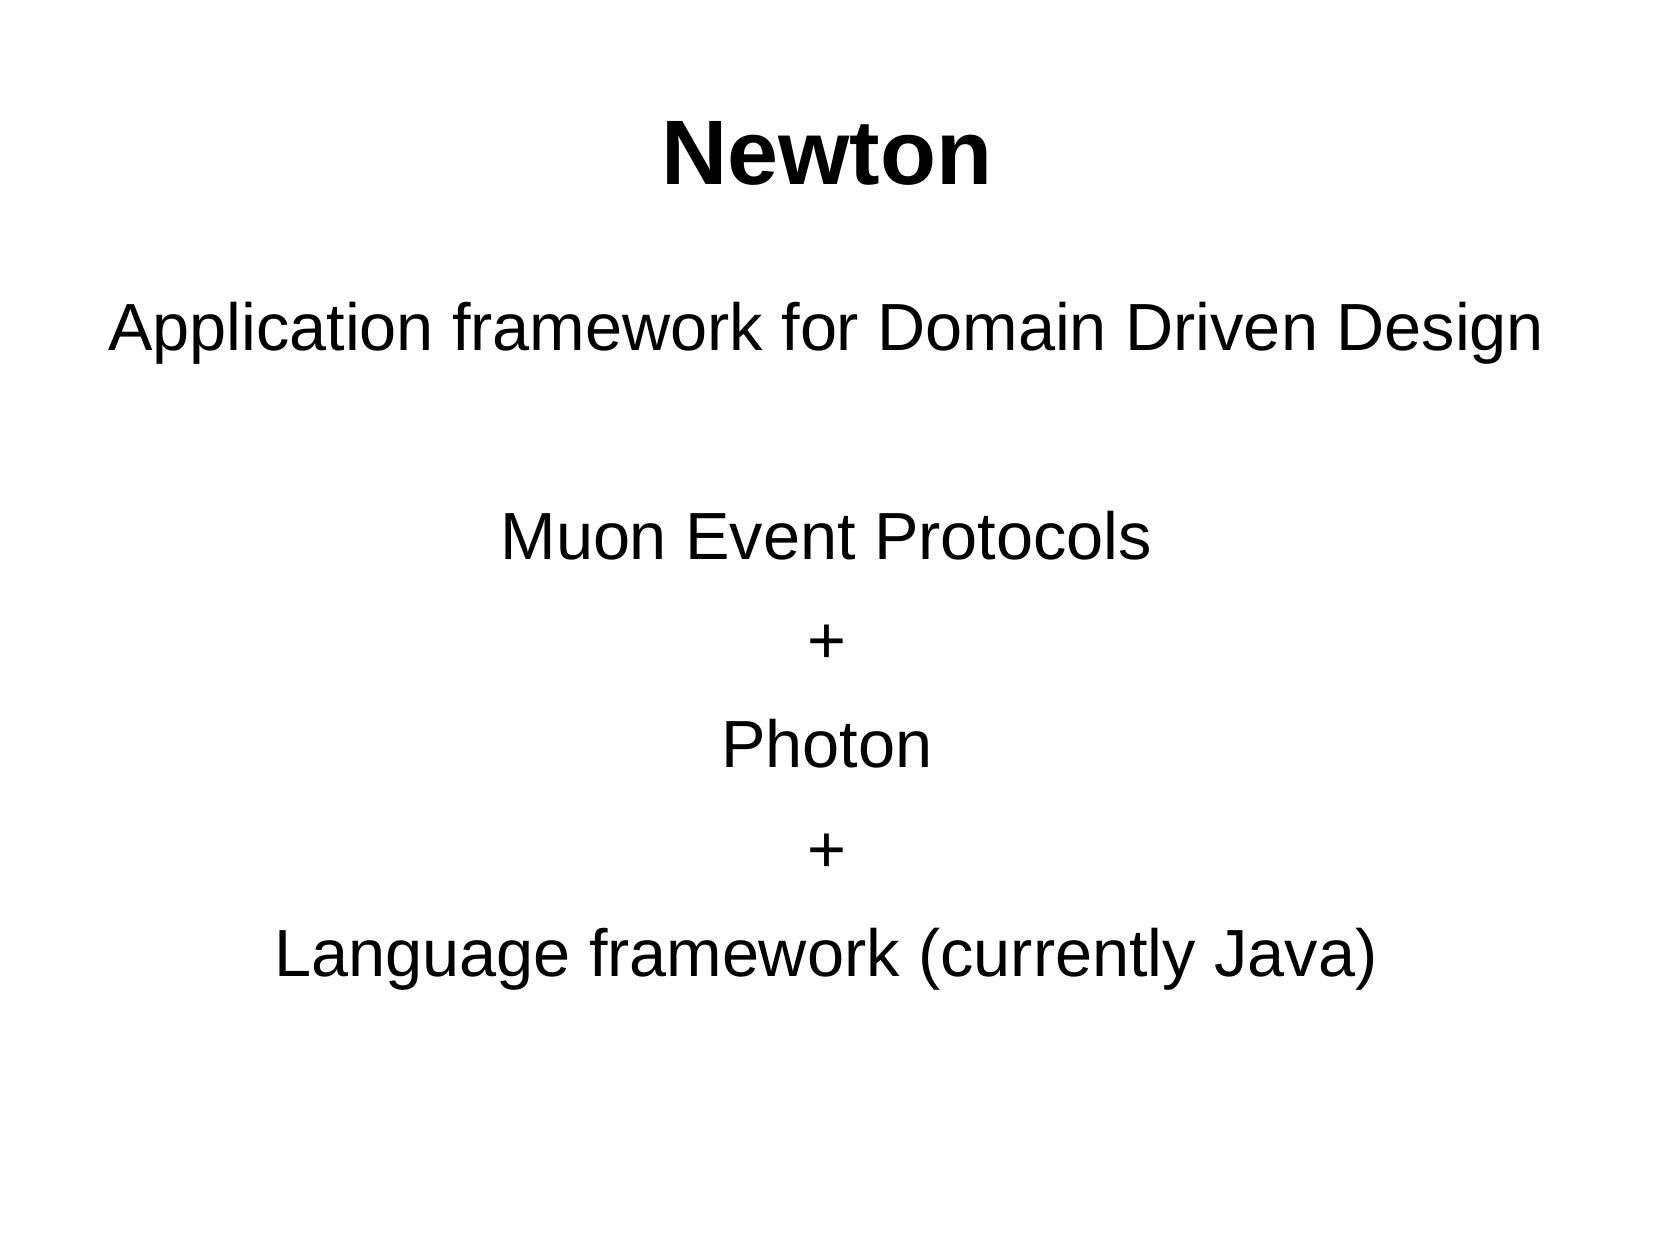

# Newton
Application framework for Domain Driven Design
Muon Event Protocols
+
Photon
+
Language framework (currently Java)